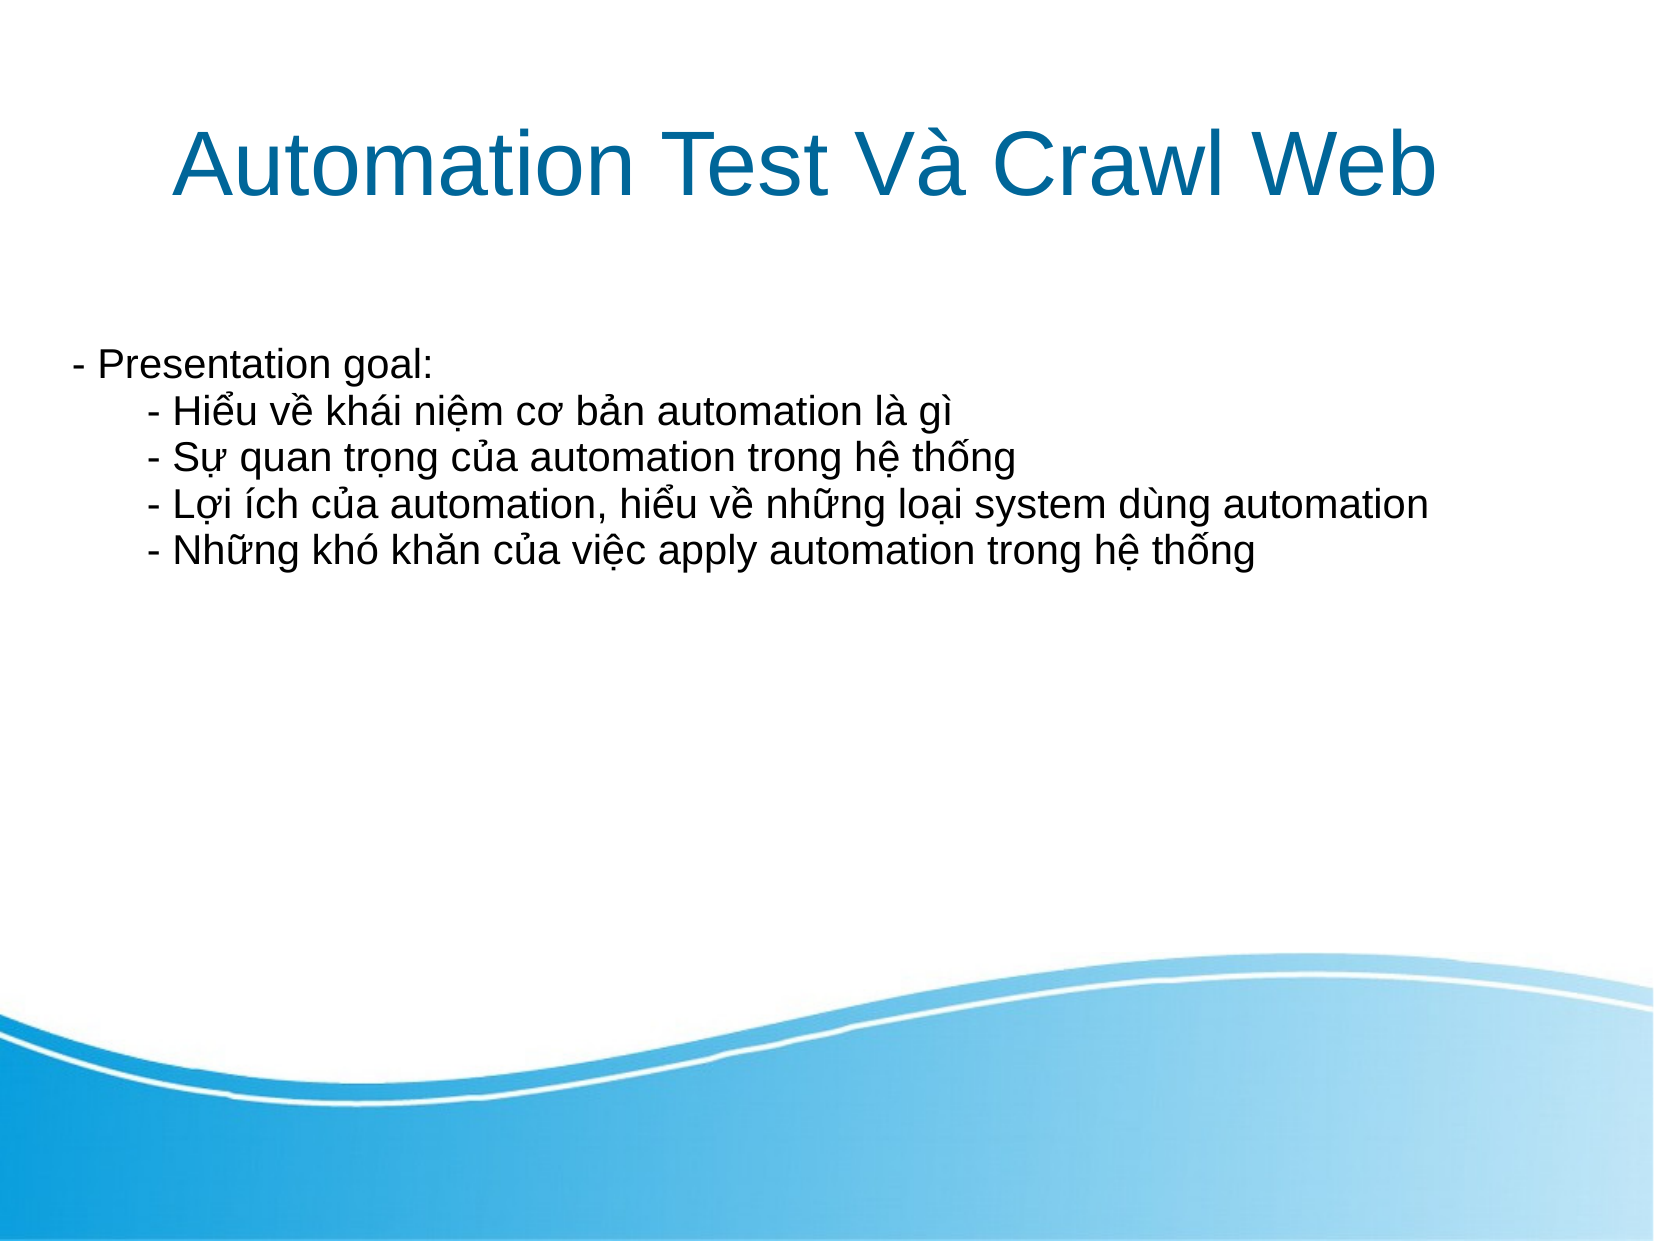

# Automation Test Và Crawl Web
- Presentation goal:
	- Hiểu về khái niệm cơ bản automation là gì
	- Sự quan trọng của automation trong hệ thống
	- Lợi ích của automation, hiểu về những loại system dùng automation
	- Những khó khăn của việc apply automation trong hệ thống